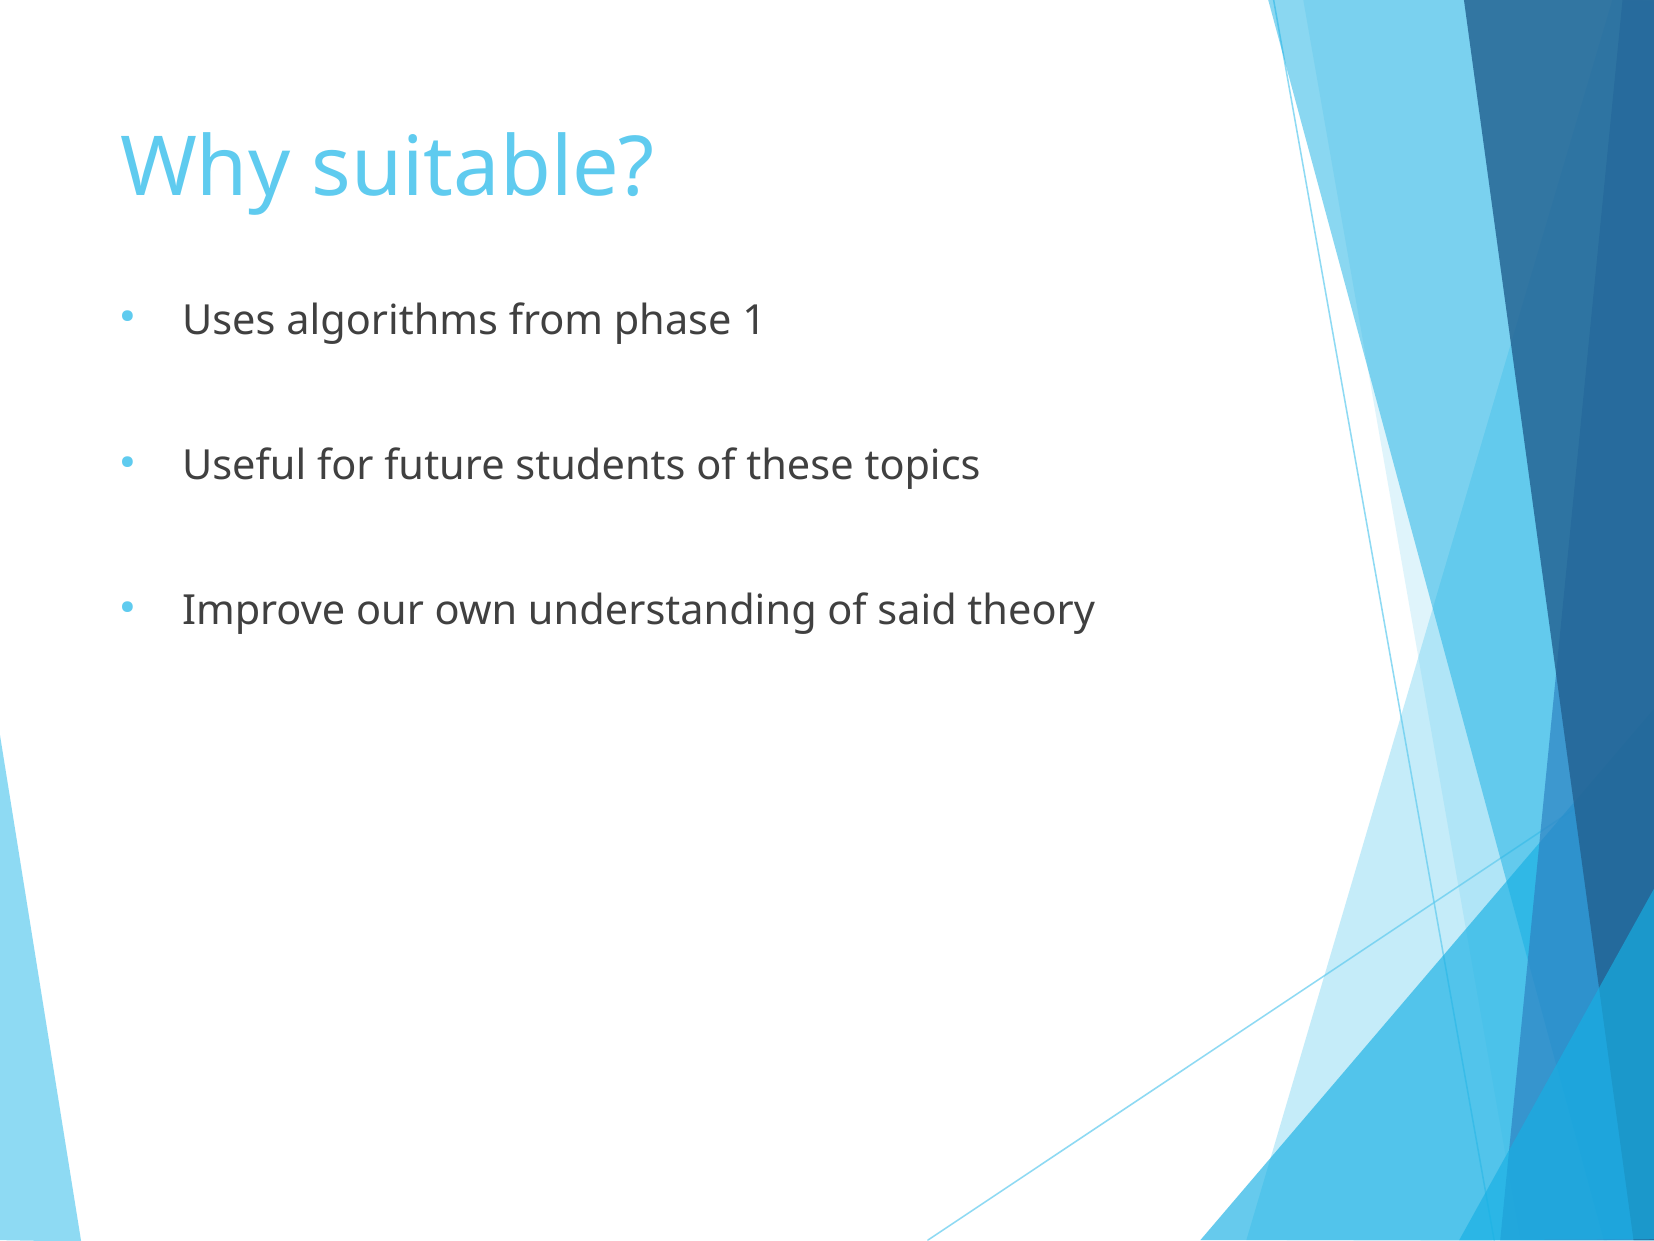

Why suitable?
# Uses algorithms from phase 1
Useful for future students of these topics
Improve our own understanding of said theory